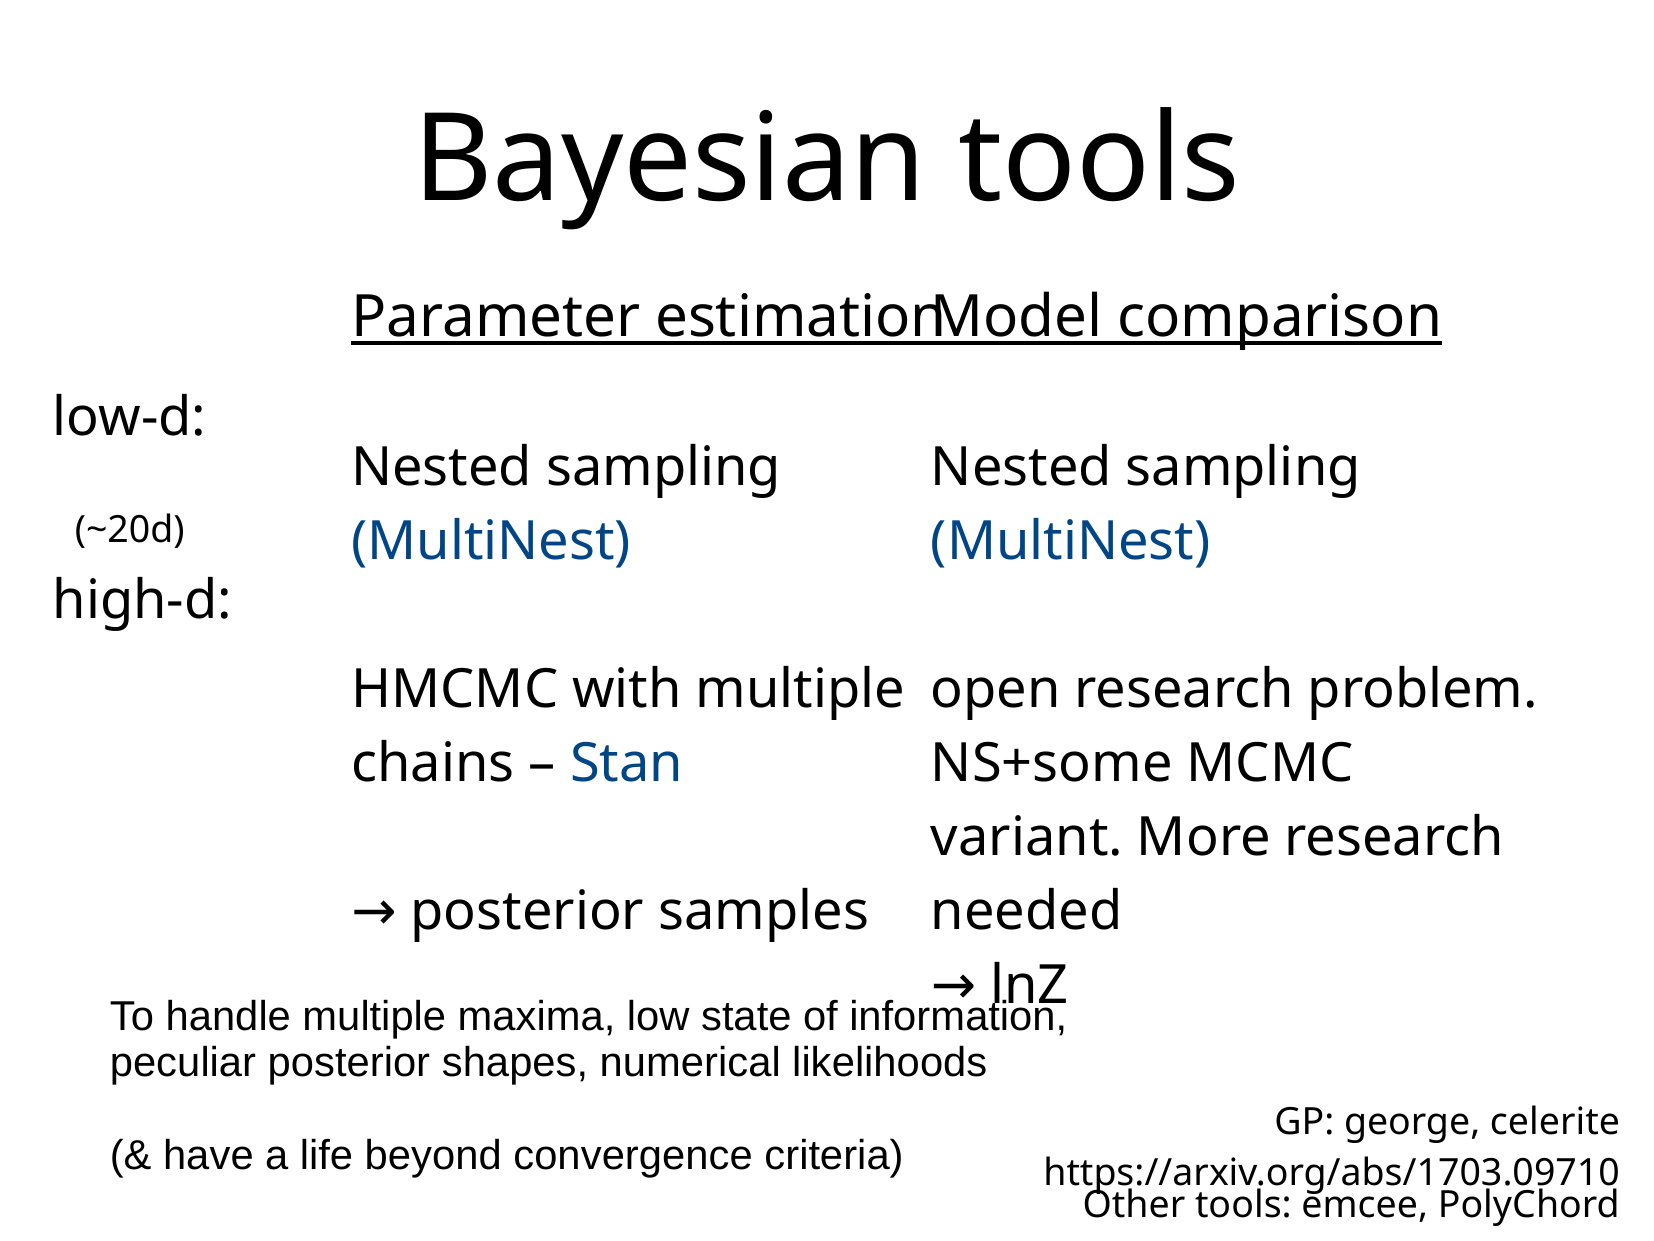

# Bayesian tools
Parameter estimation
Nested sampling (MultiNest)
HMCMC with multiple chains – Stan
→ posterior samples
Model comparison
Nested sampling (MultiNest)
open research problem. NS+some MCMC variant. More research needed
→ lnZ
low-d:
(~20d)
high-d:
To handle multiple maxima, low state of information, peculiar posterior shapes, numerical likelihoods
(& have a life beyond convergence criteria)
GP: george, celerite
https://arxiv.org/abs/1703.09710
Other tools: emcee, PolyChord